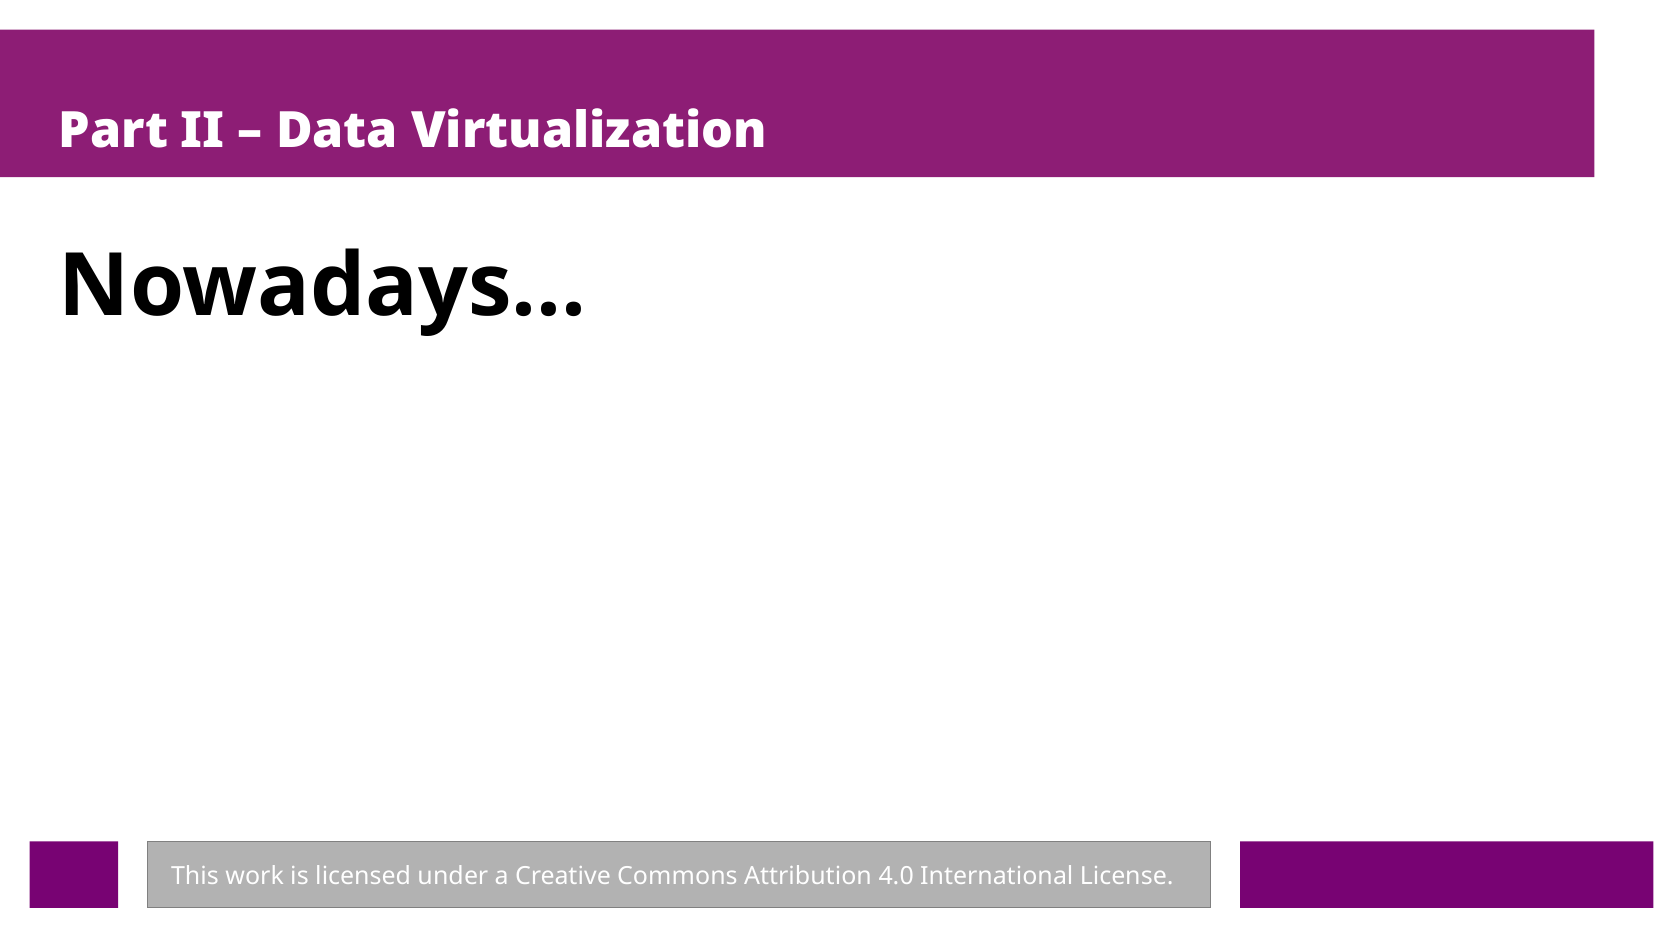

# Part II – Data Virtualization
Nowadays...